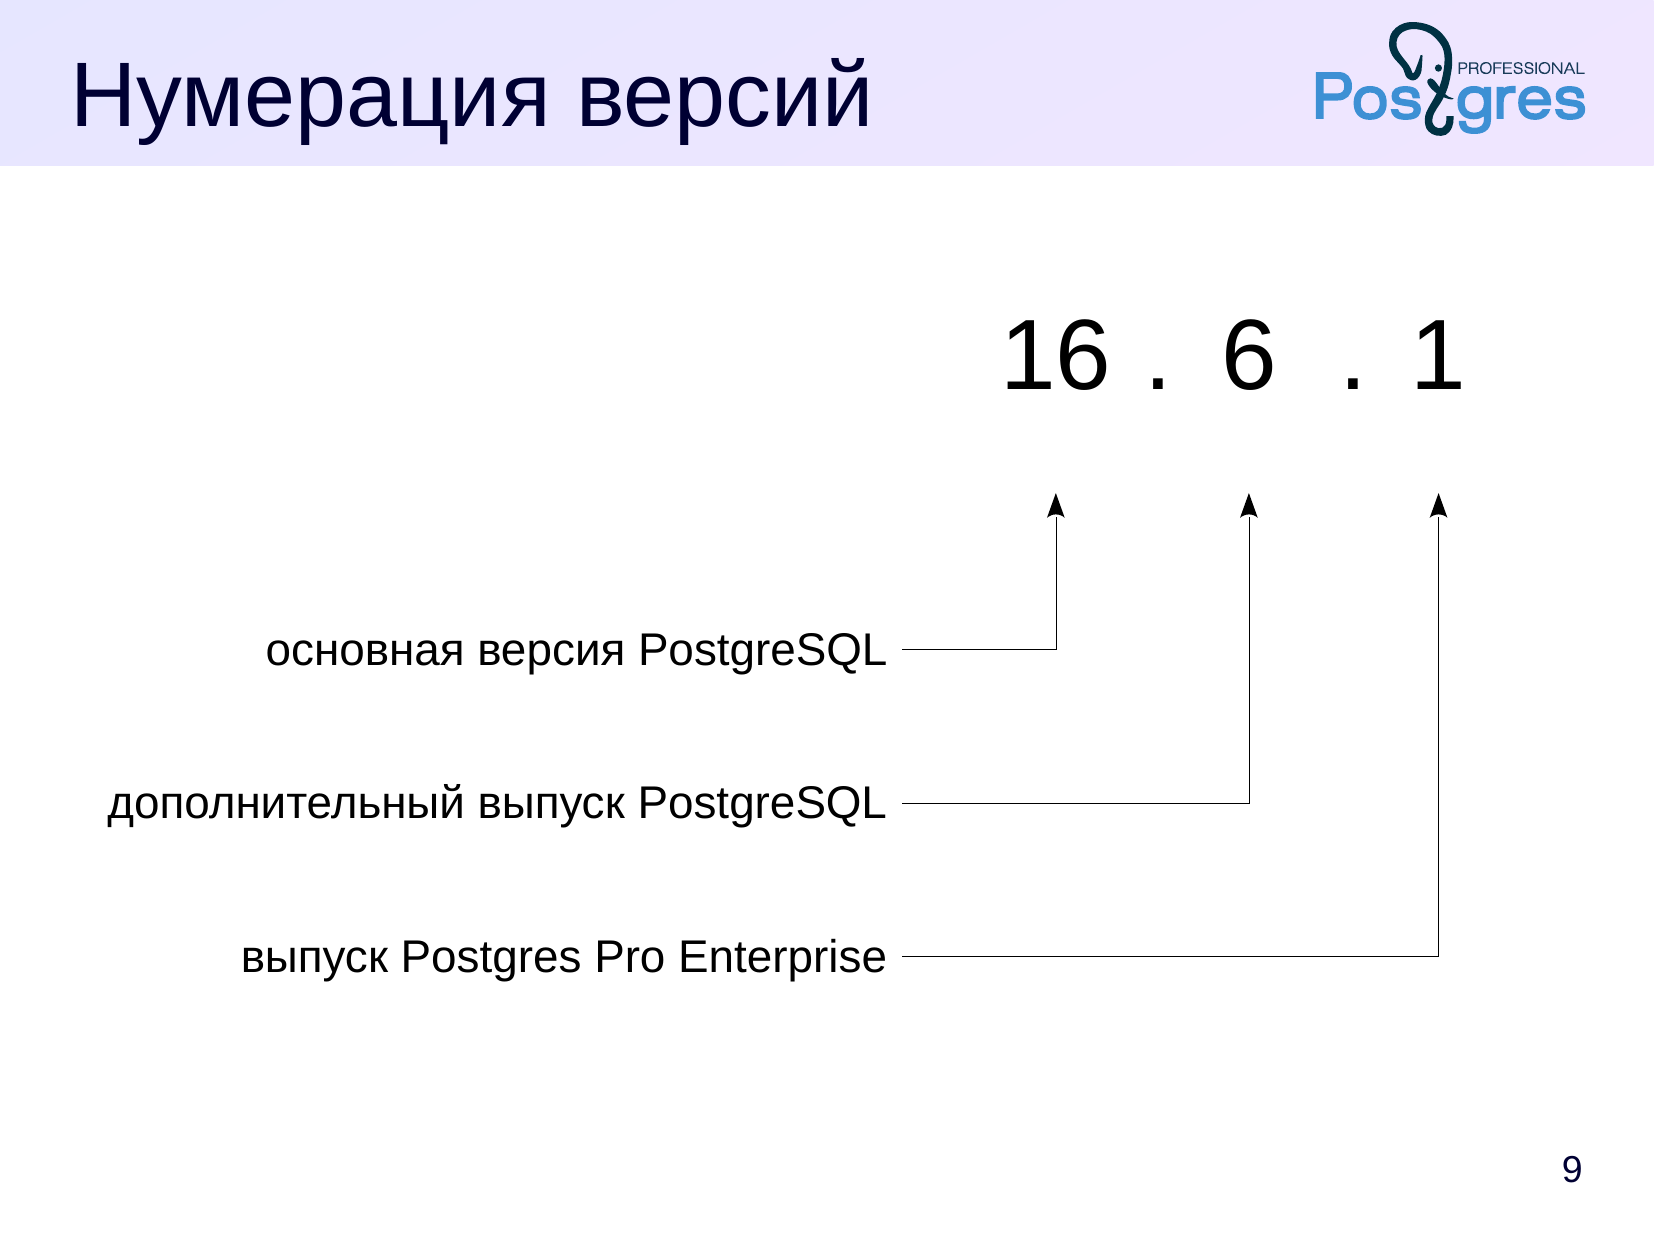

# Нумерация версий
16
.
6
.
1
основная версия PostgreSQL
дополнительный выпуск PostgreSQL
выпуск Postgres Pro Enterprise